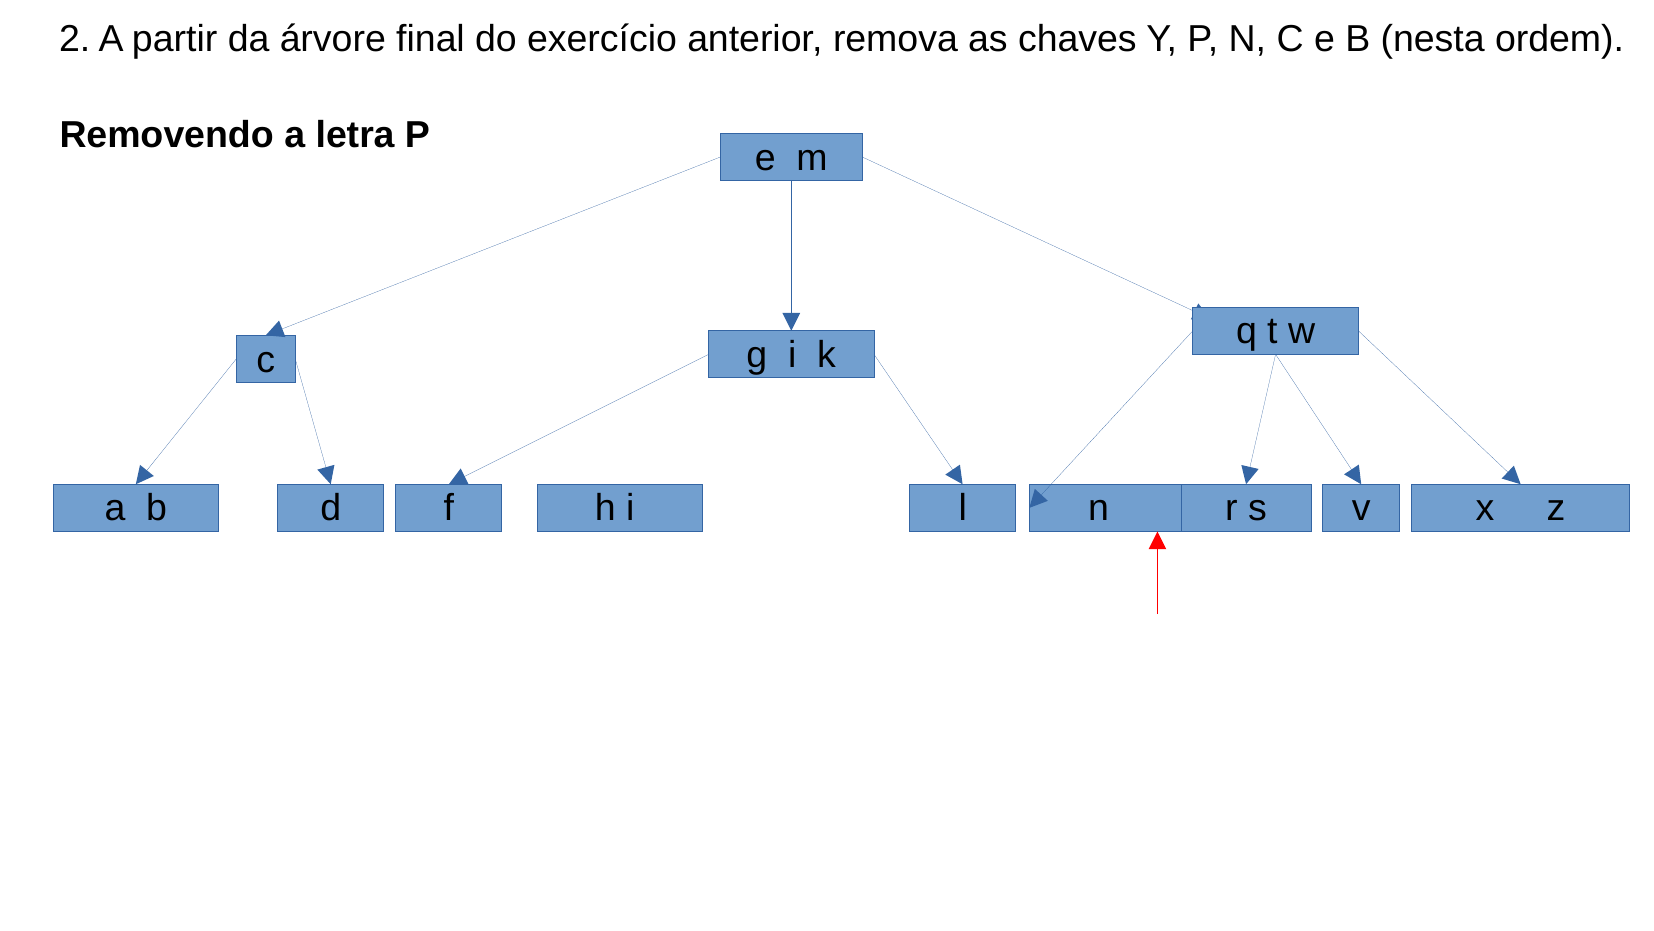

# 2. A partir da árvore final do exercício anterior, remova as chaves Y, P, N, C e B (nesta ordem).
Removendo a letra P
e m
q t w
g i k
c
a b
d
f
h i
l
n
r s
v
x z